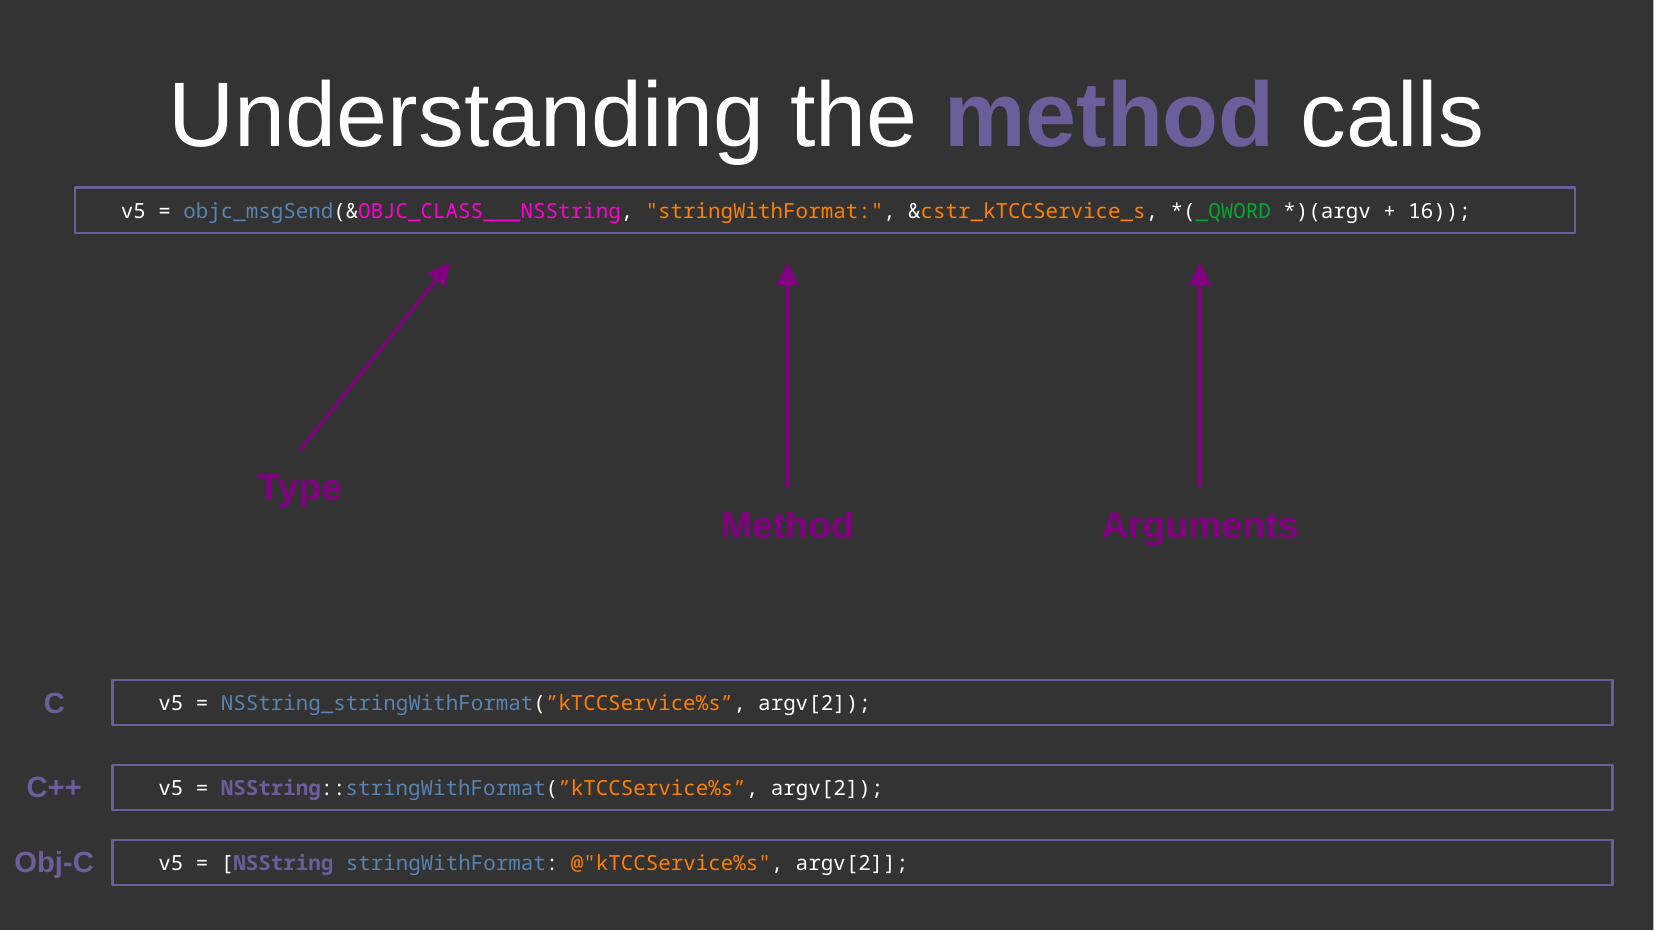

# Understanding the method calls
v5 = objc_msgSend(&OBJC_CLASS___NSString, "stringWithFormat:", &cstr_kTCCService_s, *(_QWORD *)(argv + 16));
Type
Method
Arguments
C
v5 = NSString_stringWithFormat(”kTCCService%s”, argv[2]);
C++
v5 = NSString::stringWithFormat(”kTCCService%s”, argv[2]);
Obj-C
v5 = [NSString stringWithFormat: @"kTCCService%s", argv[2]];